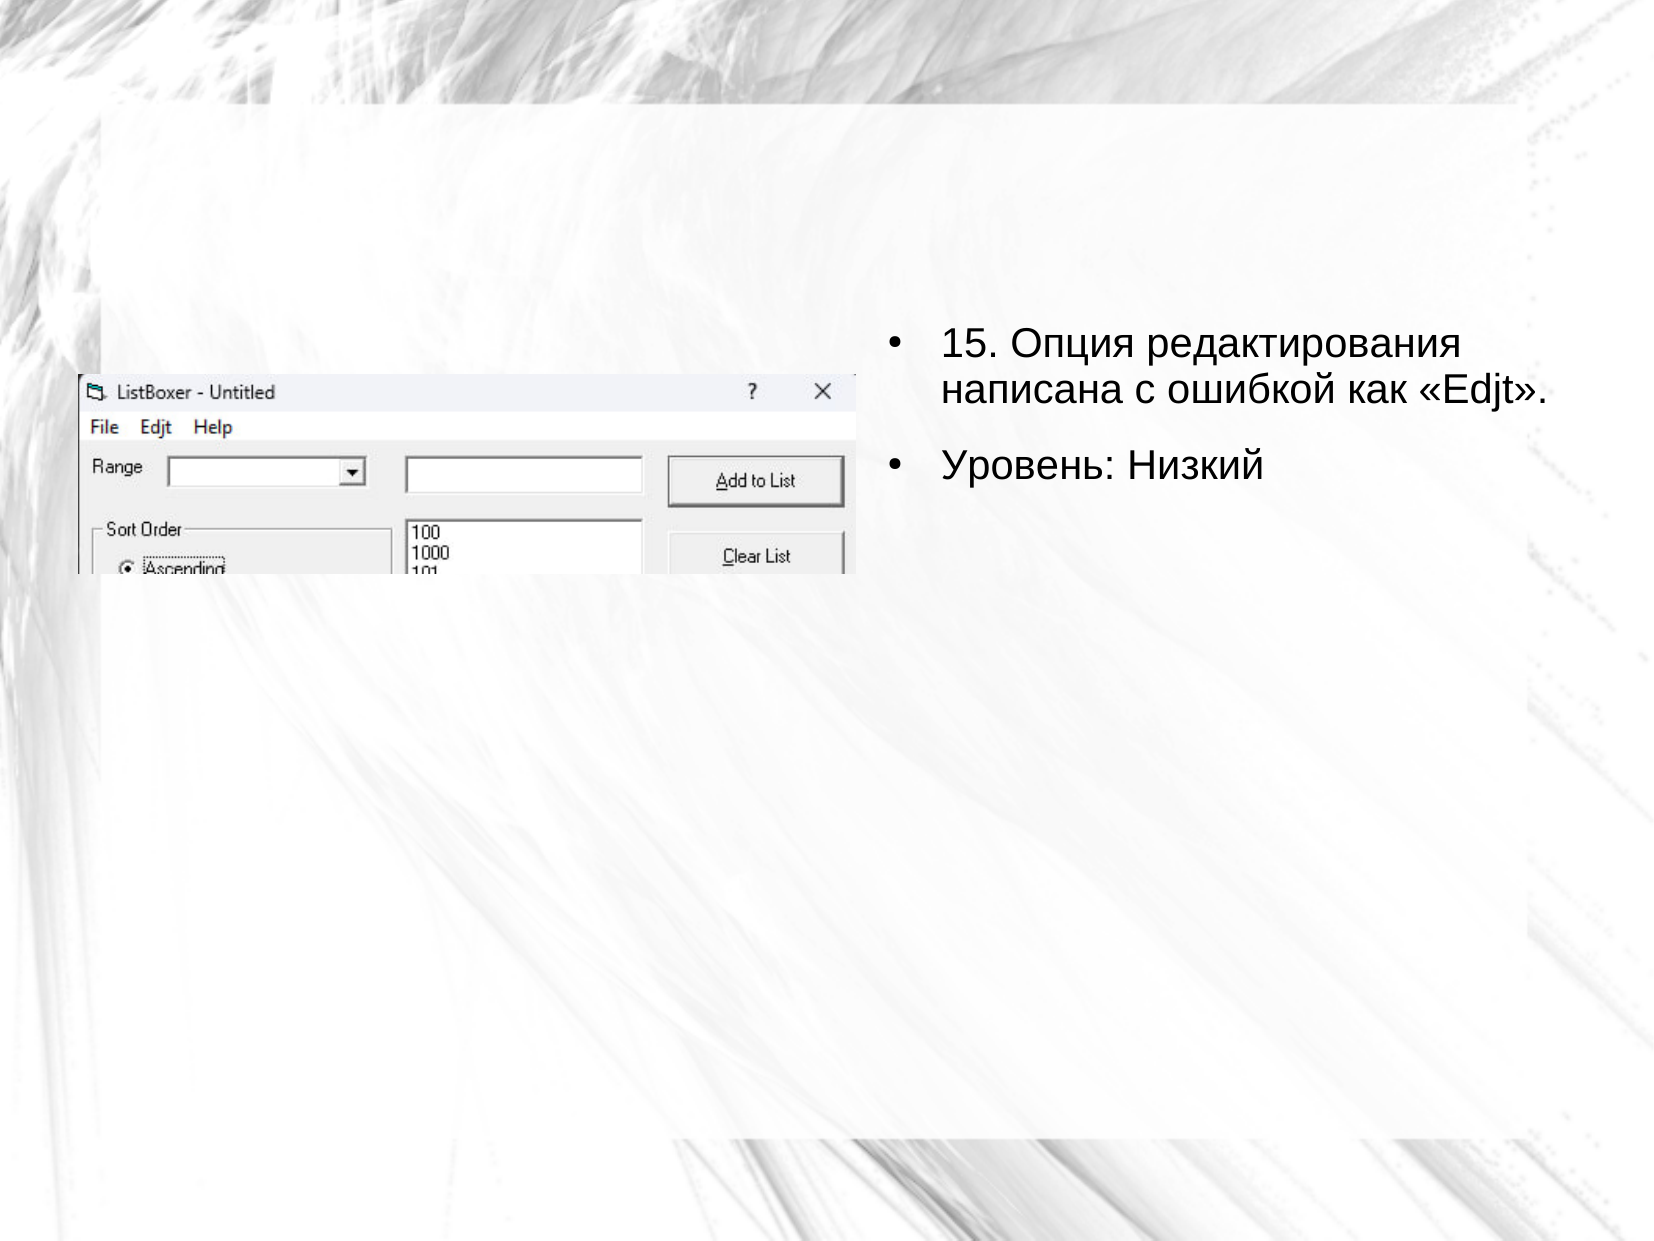

#
15. Опция редактирования написана с ошибкой как «Edjt».
Уровень: Низкий